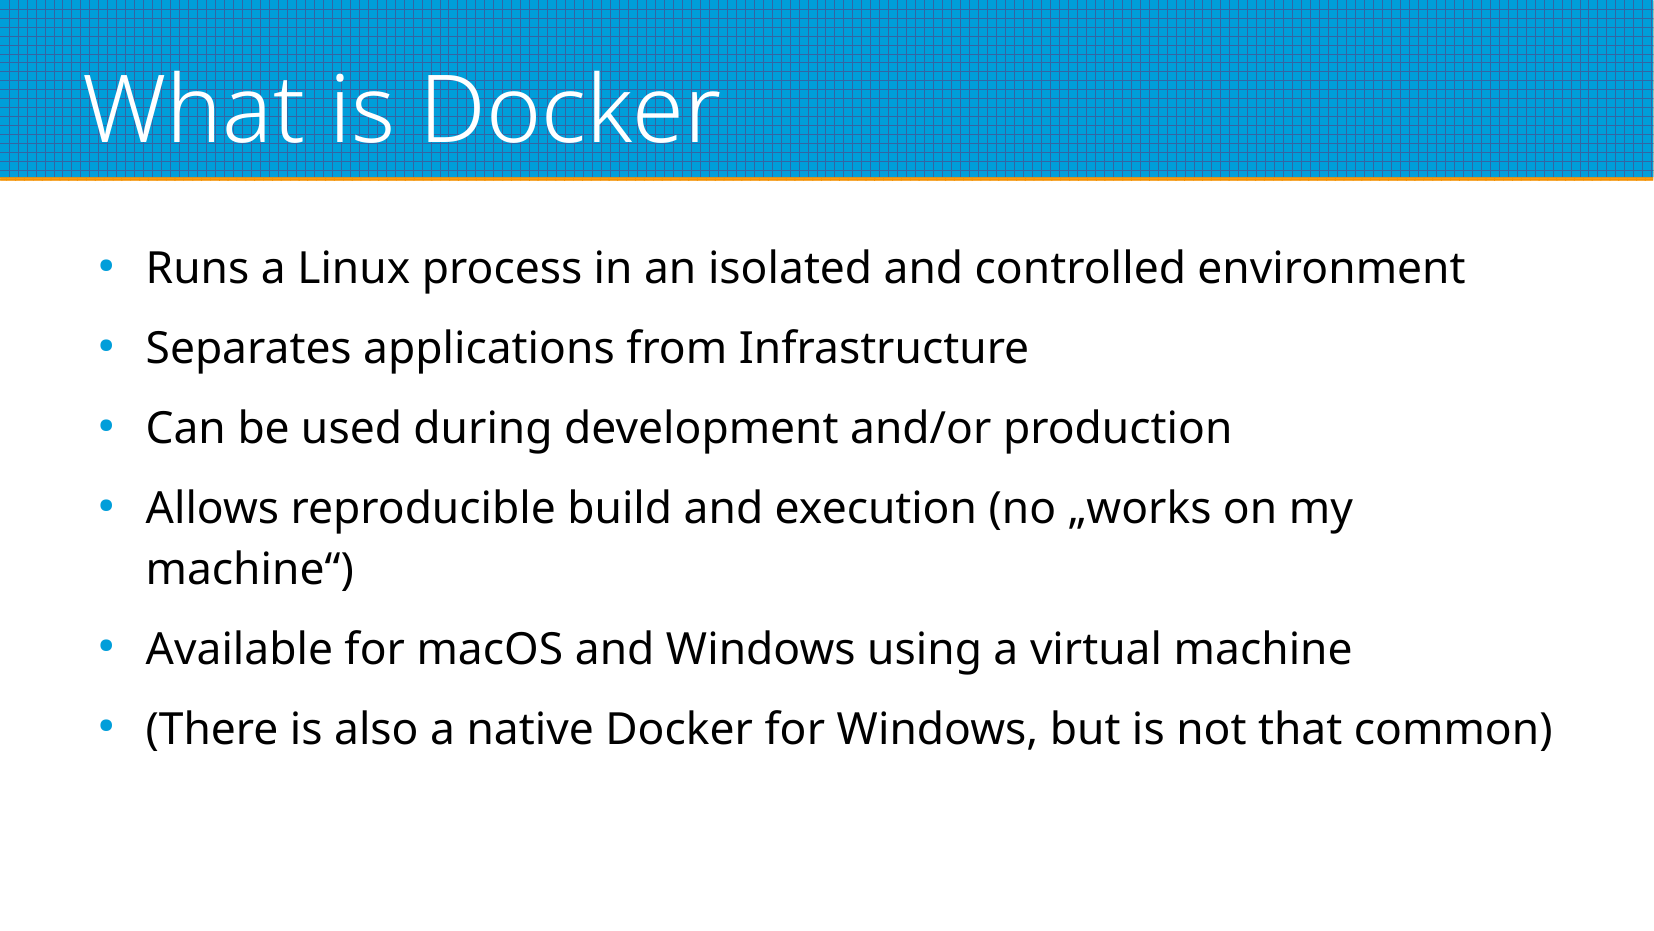

# What is Docker
Runs a Linux process in an isolated and controlled environment
Separates applications from Infrastructure
Can be used during development and/or production
Allows reproducible build and execution (no „works on my machine“)
Available for macOS and Windows using a virtual machine
(There is also a native Docker for Windows, but is not that common)